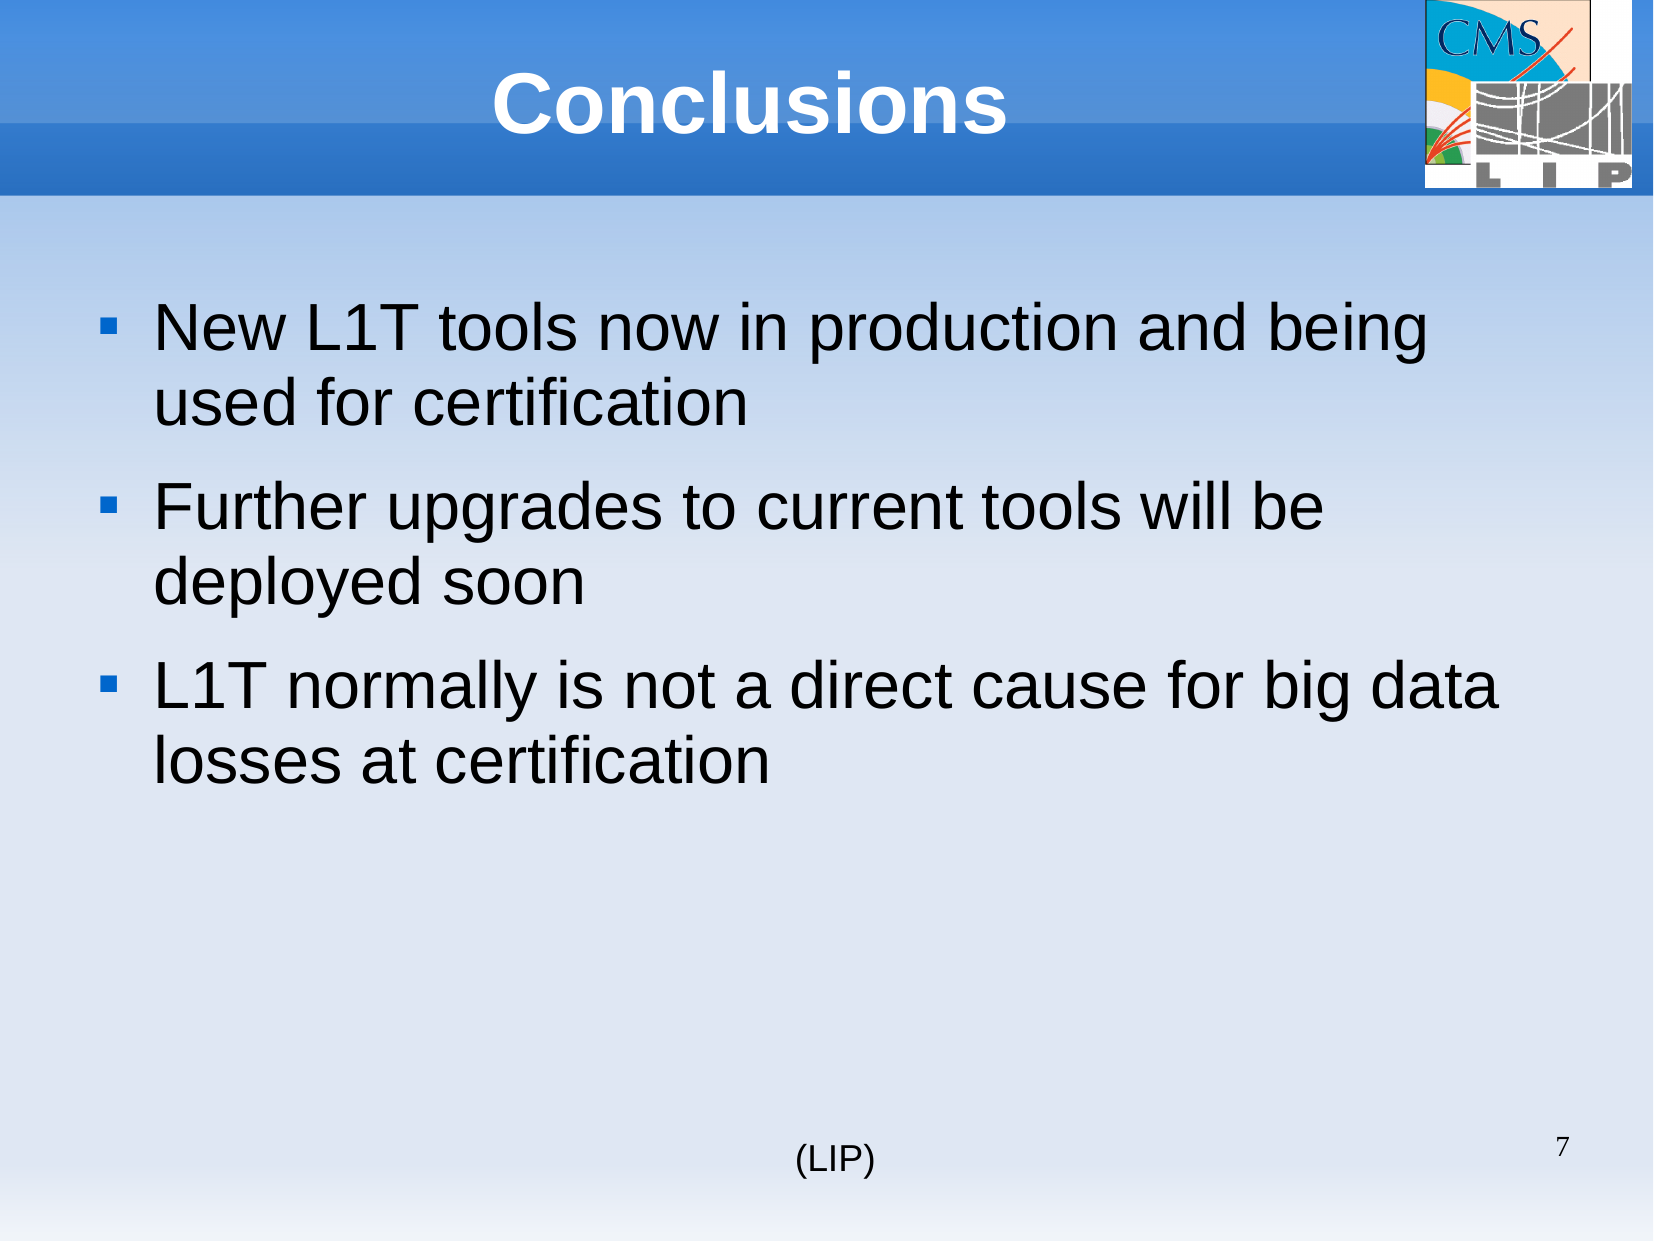

# Conclusions
New L1T tools now in production and being used for certification
Further upgrades to current tools will be deployed soon
L1T normally is not a direct cause for big data losses at certification
7